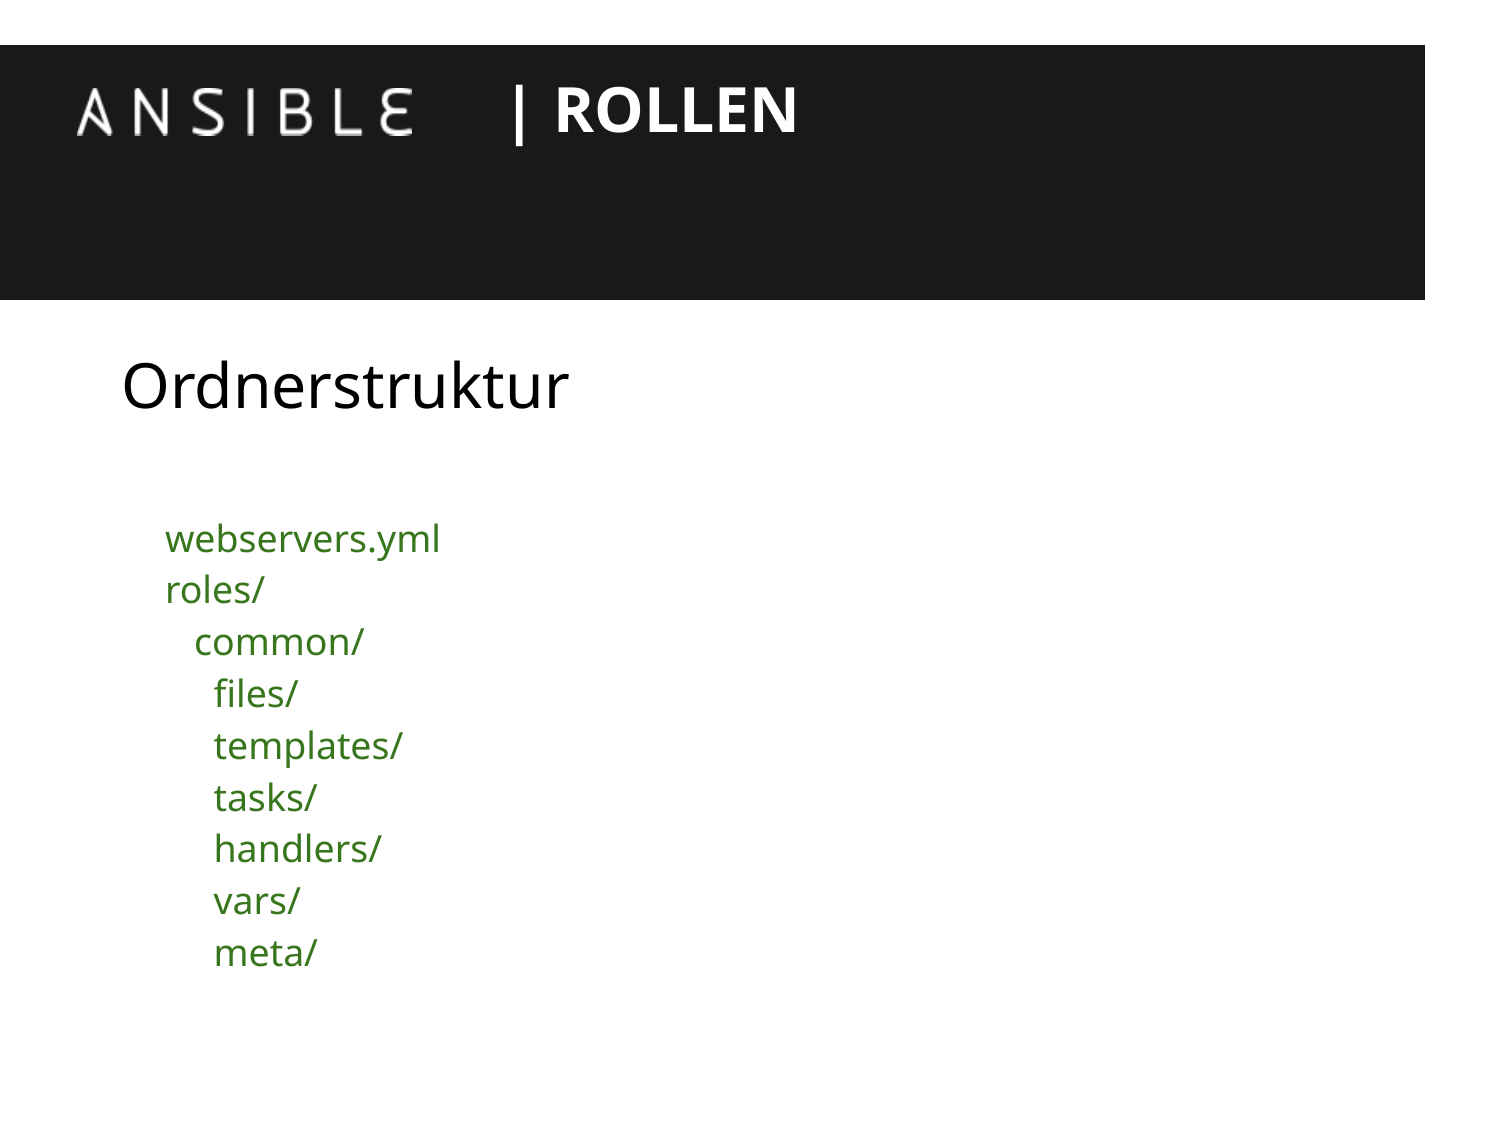

| ROLLEN
# Ordnerstruktur
webservers.yml
roles/
 common/
 files/
 templates/
 tasks/
 handlers/
 vars/
 meta/